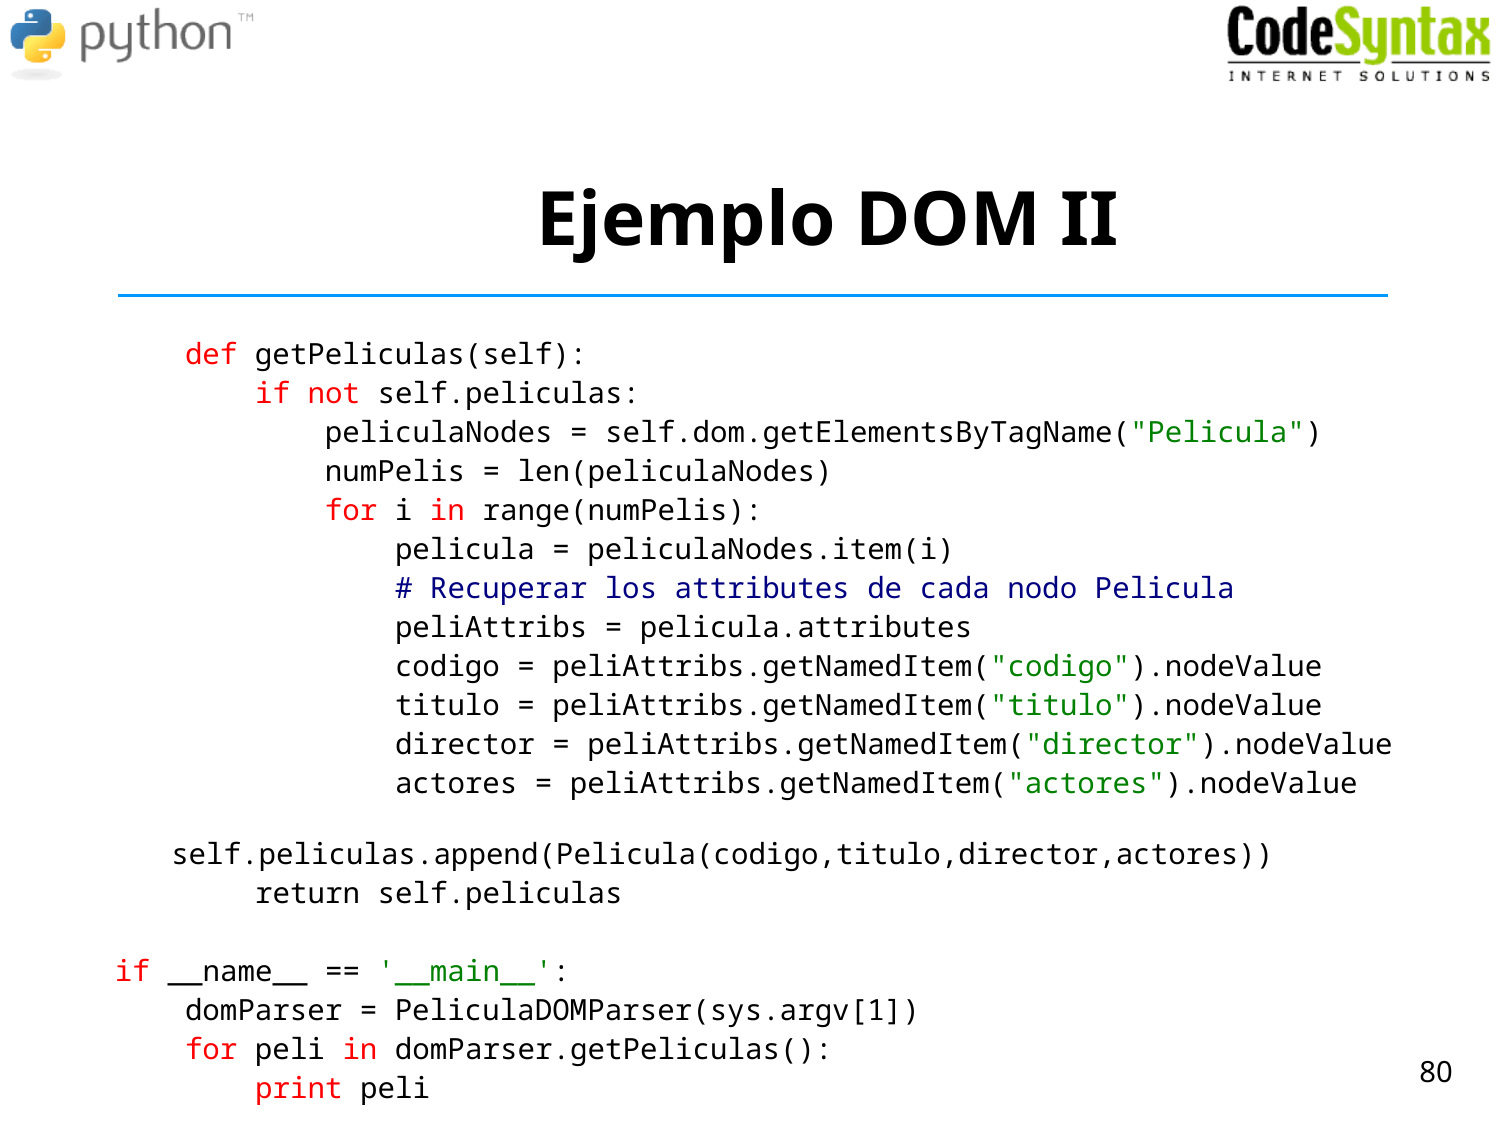

# Ejemplo DOM II
 def getPeliculas(self):
 if not self.peliculas:
 peliculaNodes = self.dom.getElementsByTagName("Pelicula")
 numPelis = len(peliculaNodes)
 for i in range(numPelis):
 pelicula = peliculaNodes.item(i)
 # Recuperar los attributes de cada nodo Pelicula
 peliAttribs = pelicula.attributes
 codigo = peliAttribs.getNamedItem("codigo").nodeValue
 titulo = peliAttribs.getNamedItem("titulo").nodeValue
 director = peliAttribs.getNamedItem("director").nodeValue
 actores = peliAttribs.getNamedItem("actores").nodeValue
 self.peliculas.append(Pelicula(codigo,titulo,director,actores))
 return self.peliculas
if __name__ == '__main__':
 domParser = PeliculaDOMParser(sys.argv[1])
 for peli in domParser.getPeliculas():
 print peli
80